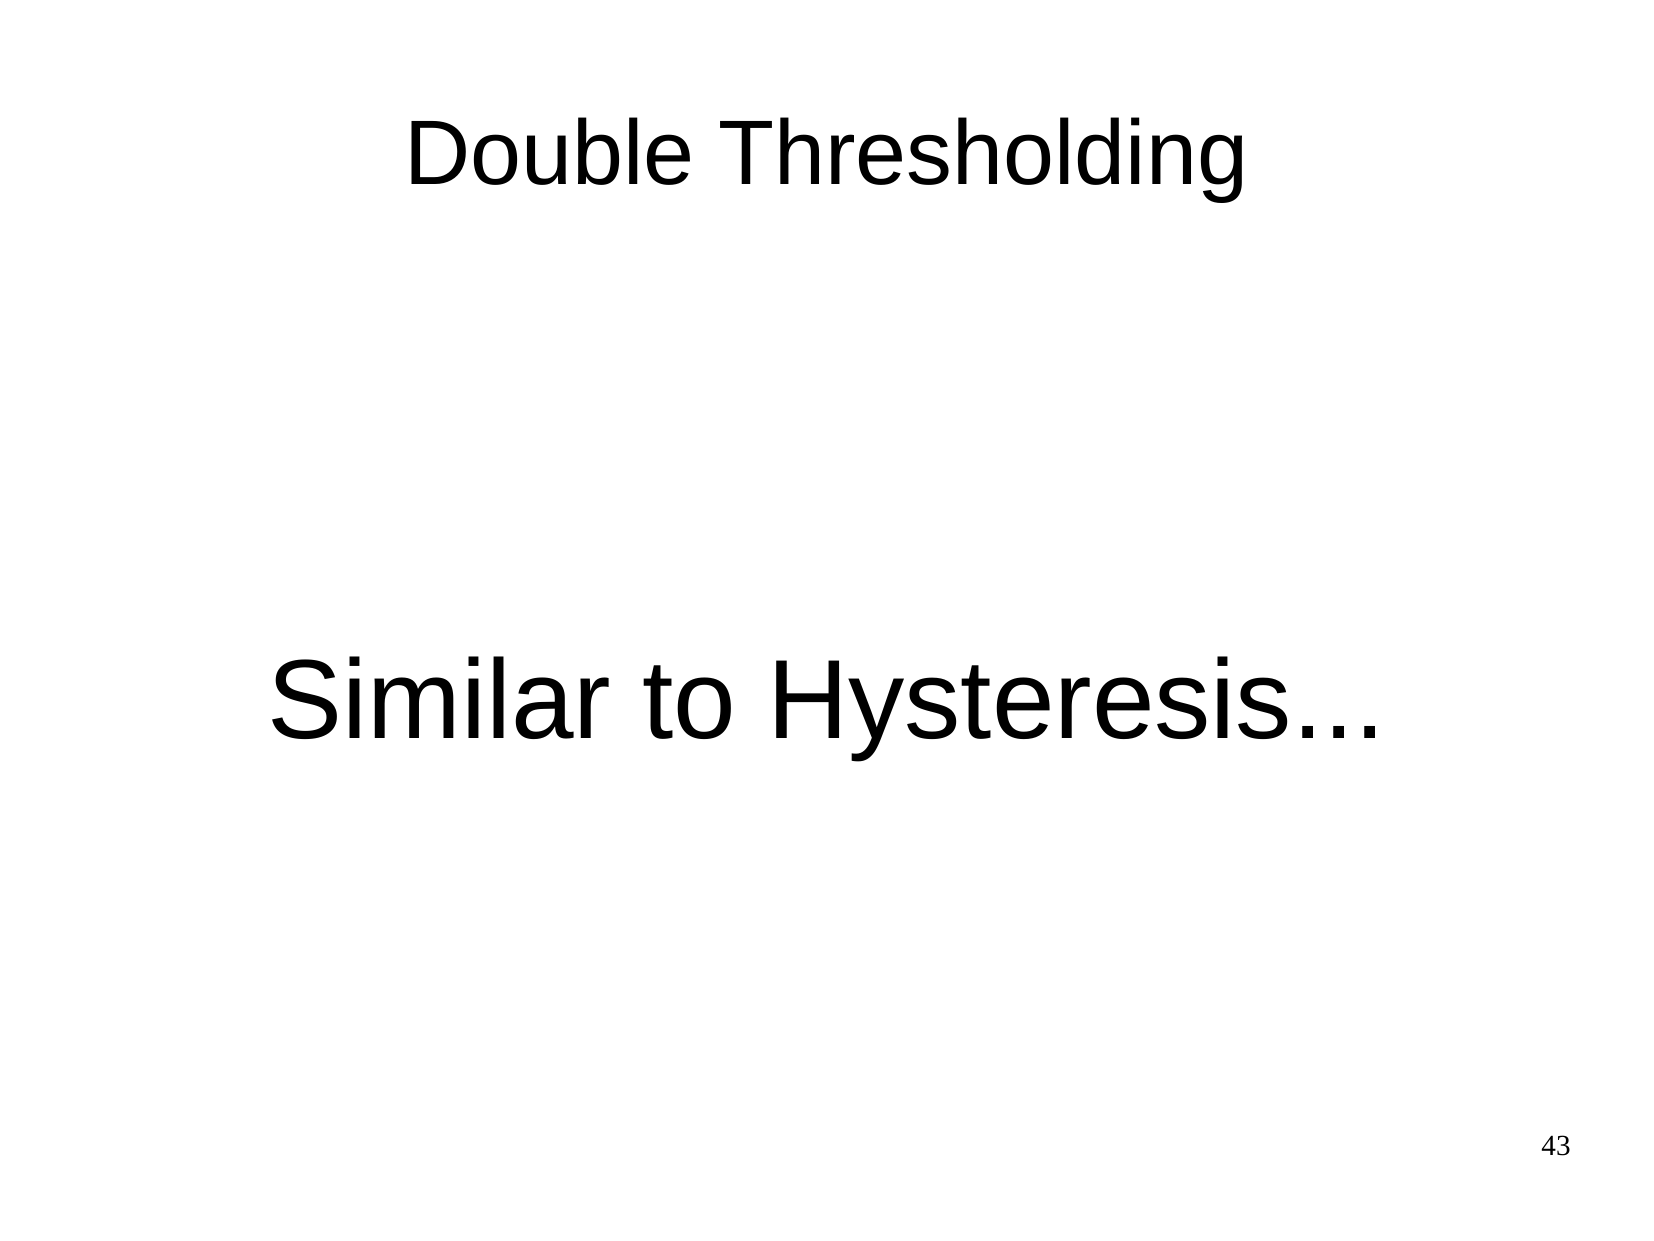

# Double Thresholding
Similar to Hysteresis...
43